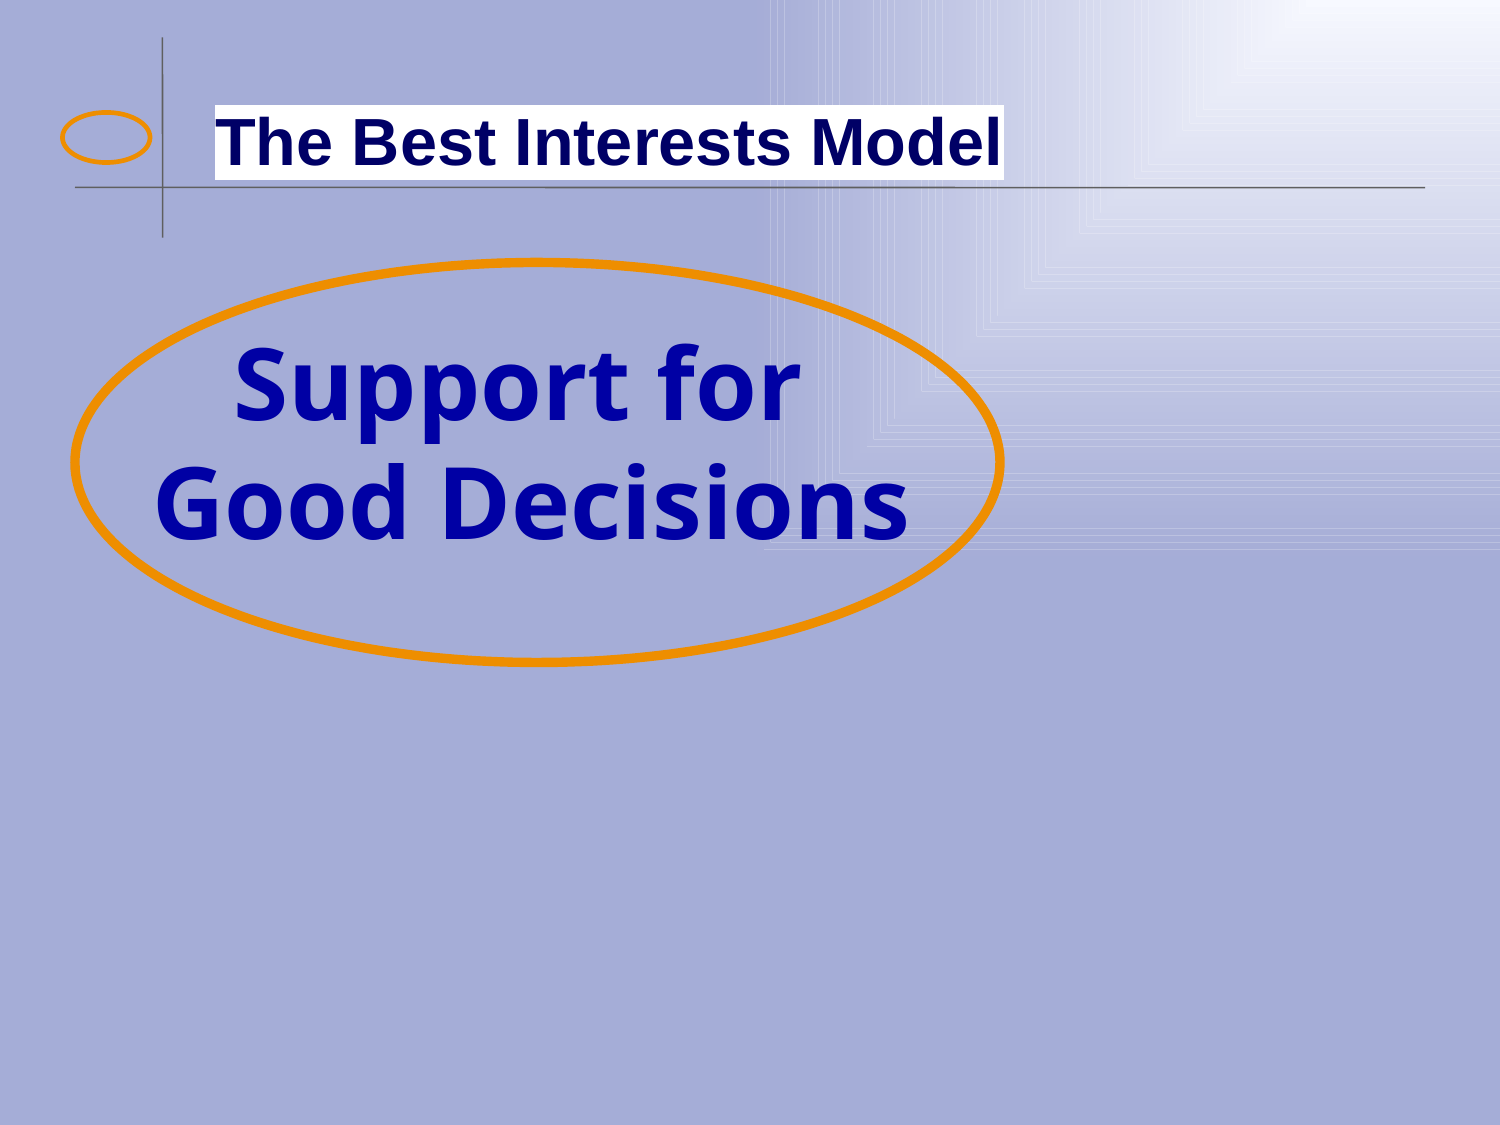

# The Best Interests Model
Support for
Good Decisions